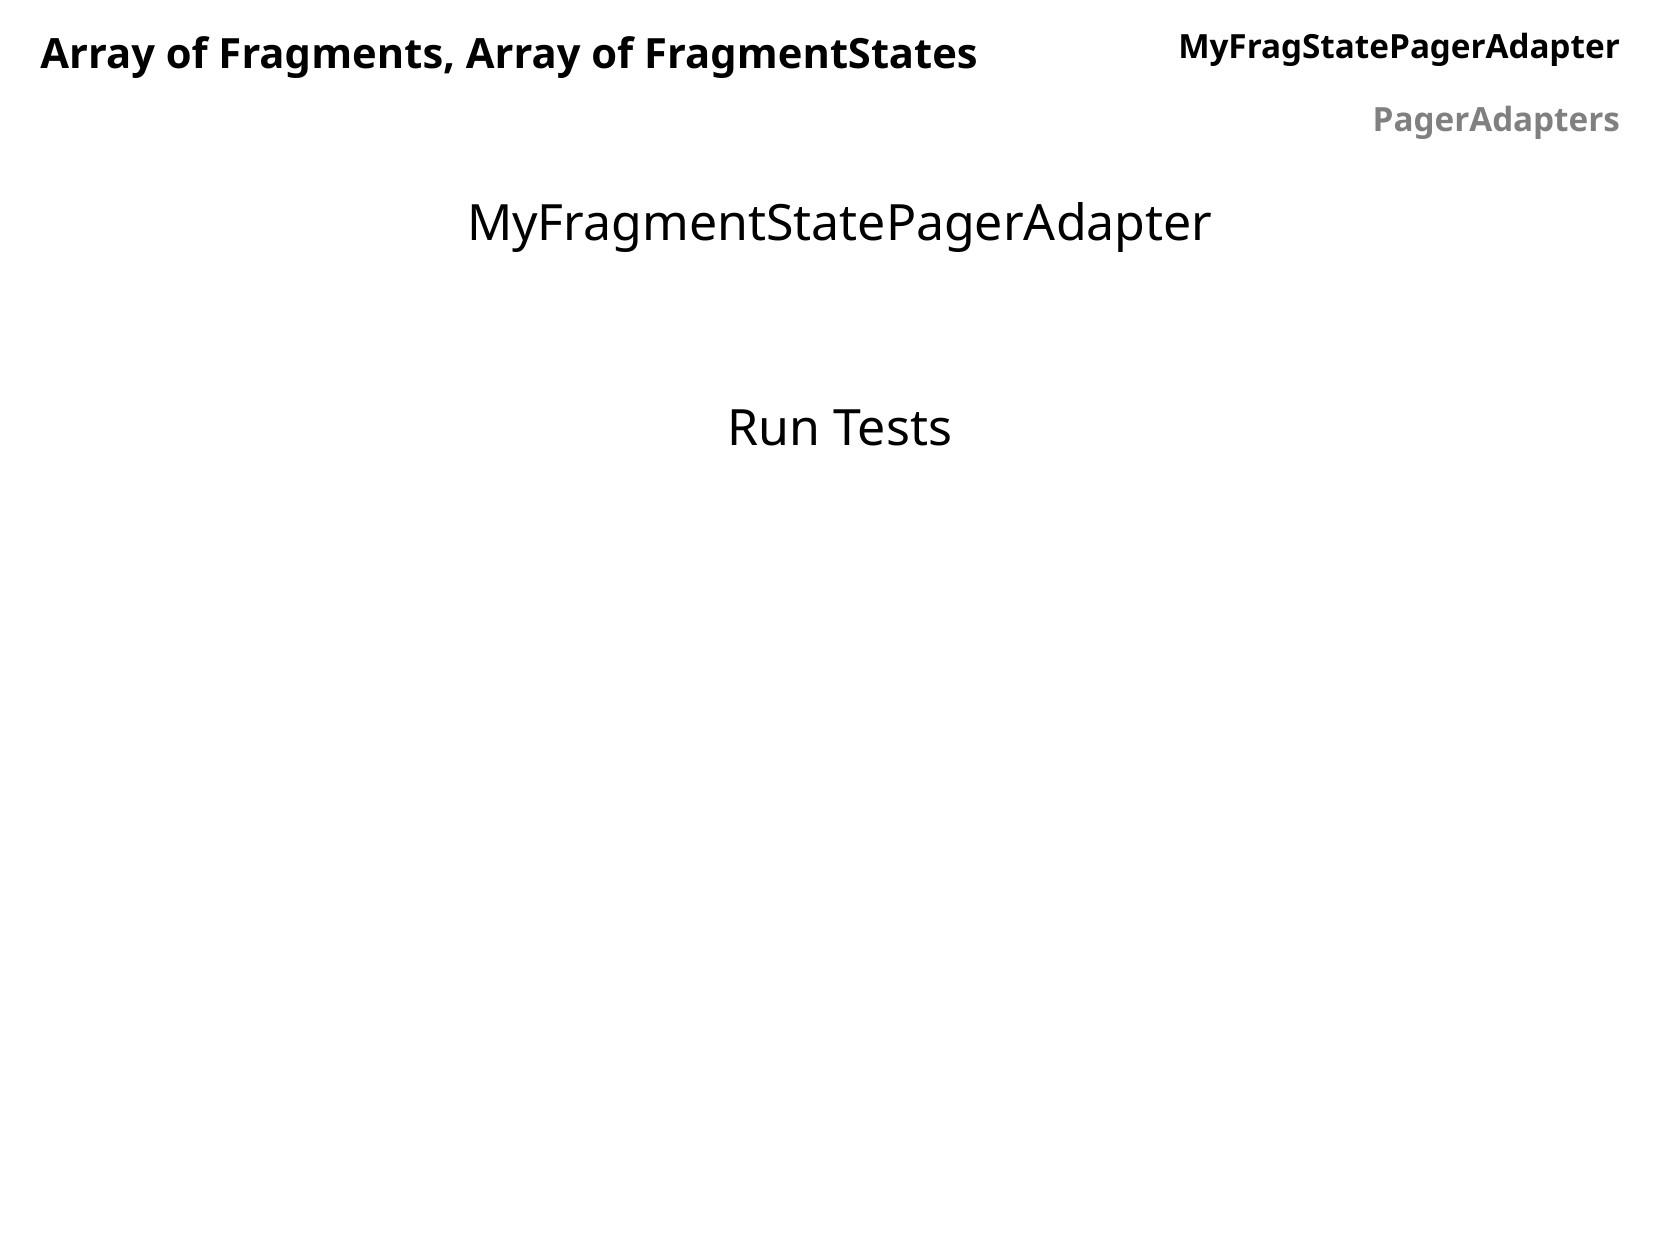

| Array of Fragments, Array of FragmentStates | MyFragStatePagerAdapter |
| --- | --- |
| | PagerAdapters |
MyPlainPagerAdapter - UML diagram
MyFragmentStatePagerAdapter
Run Tests